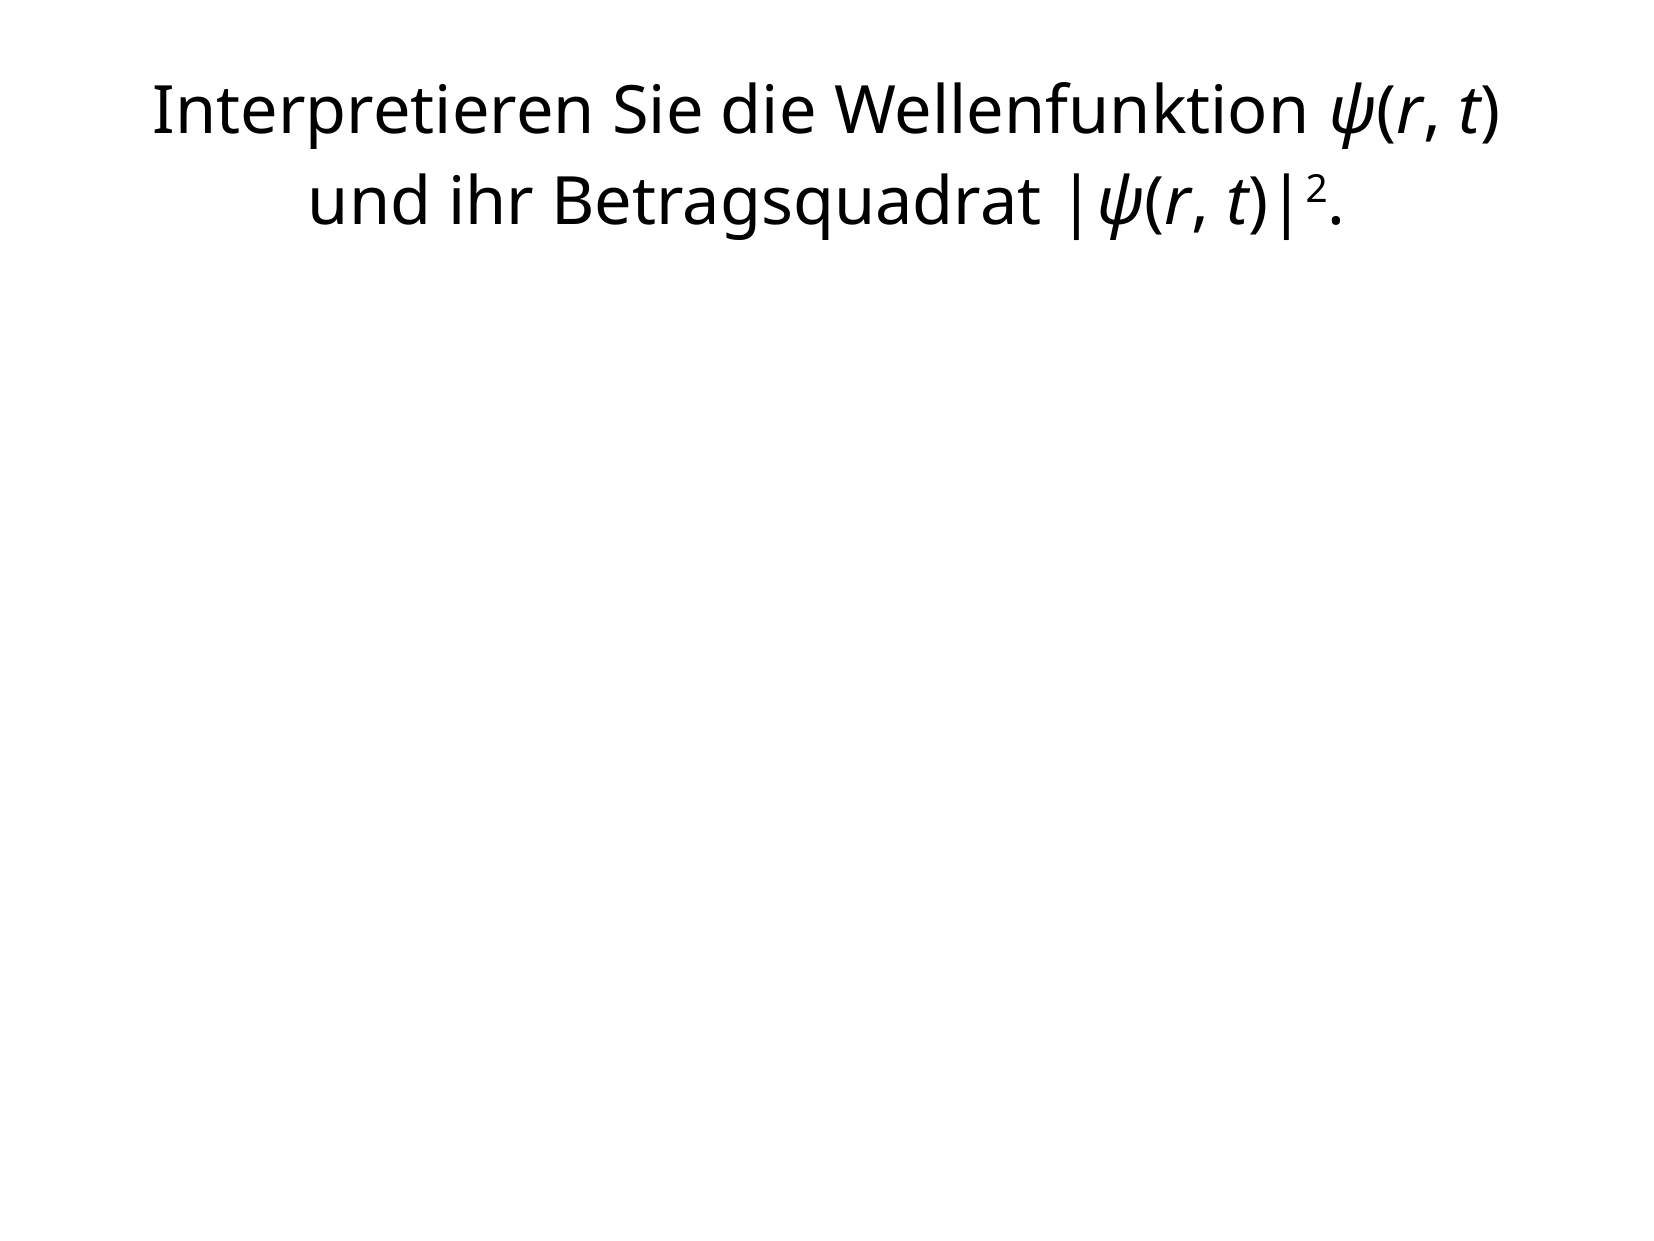

# Interpretieren Sie die Wellenfunktion ψ(r, t) und ihr Betragsquadrat |ψ(r, t)|2.